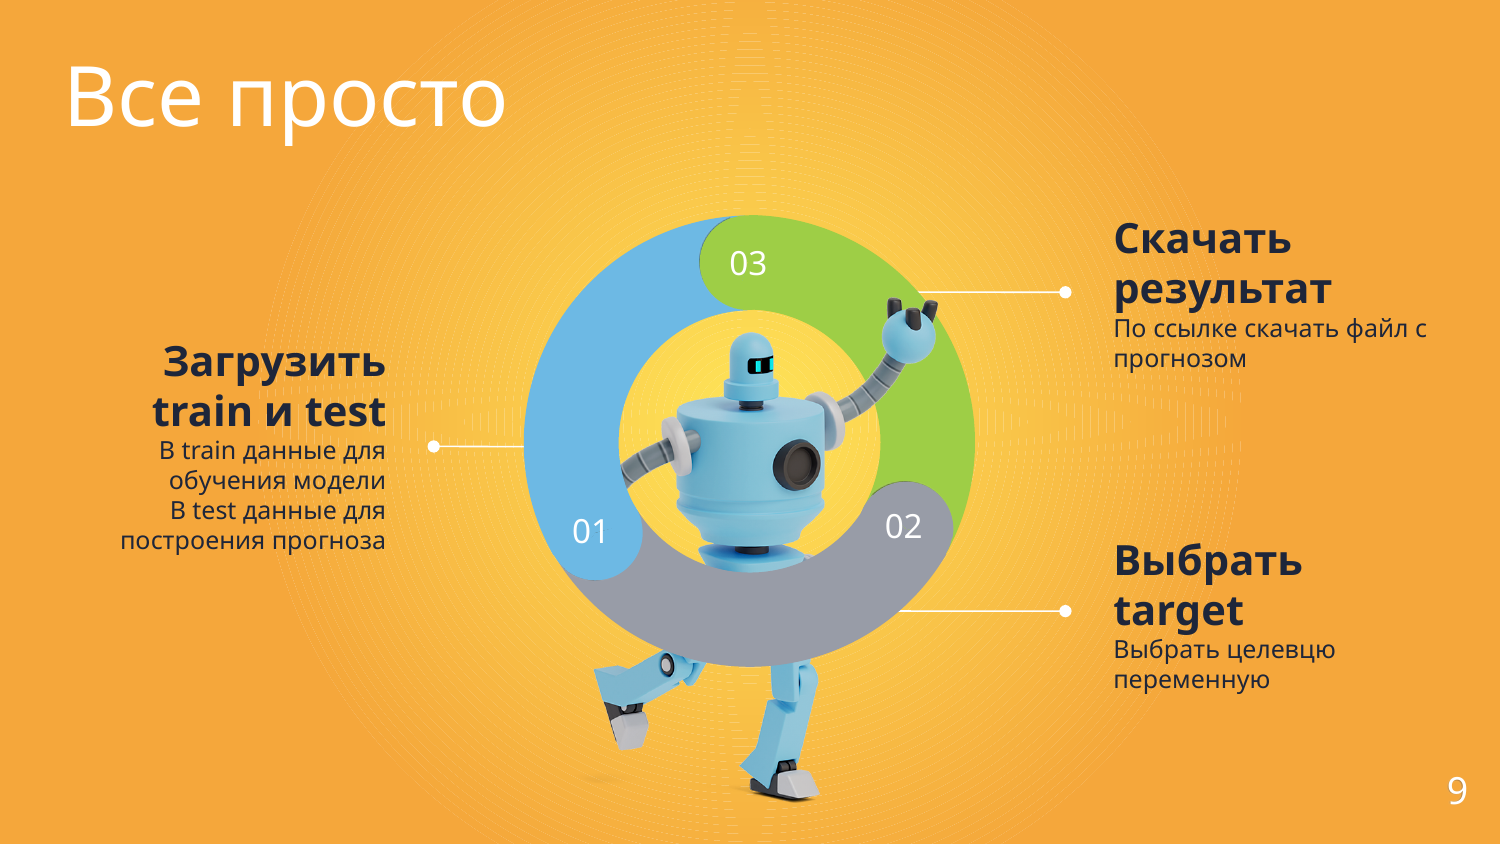

Все просто
Скачать результат
По ссылке скачать файл с прогнозом
03
Загрузить train и test
В train данные для обучения модели
В test данные для построения прогноза
02
01
Выбрать target
Выбрать целевцю переменную